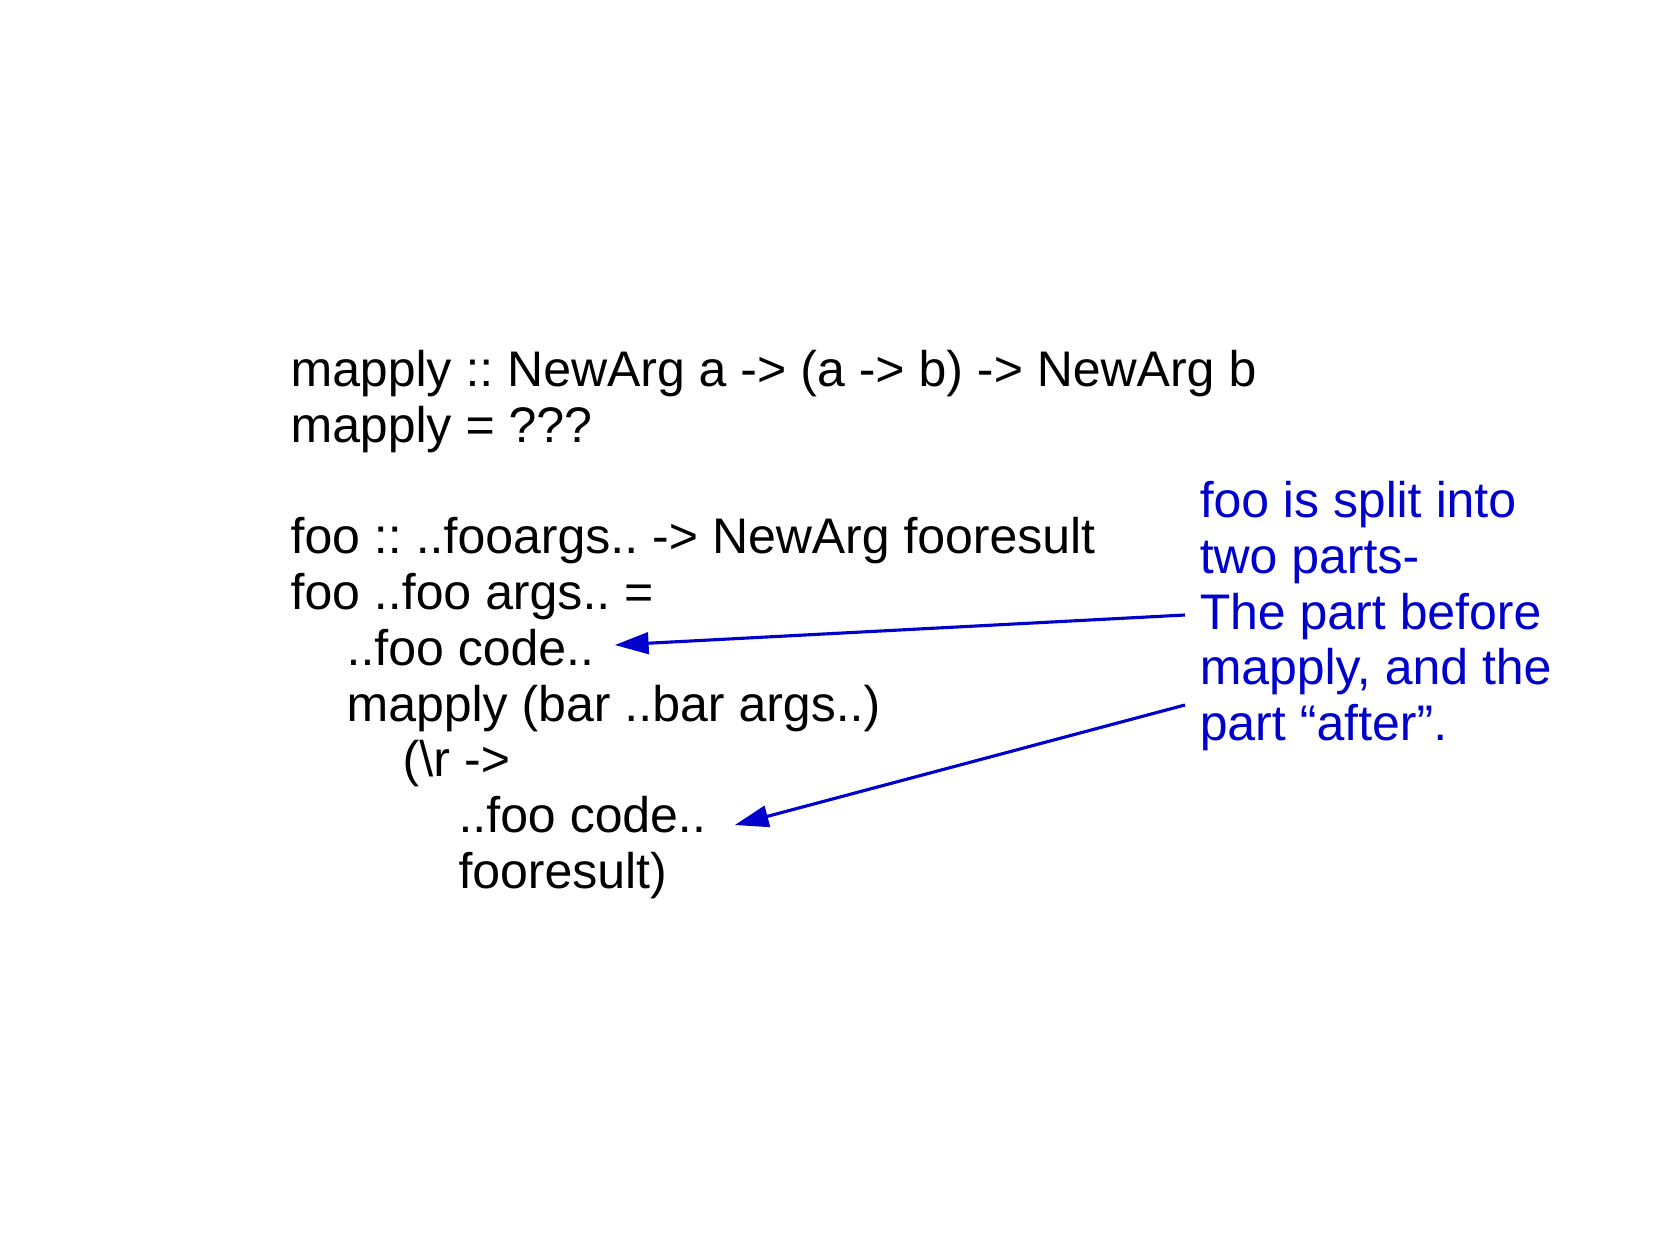

# mapply :: NewArg a -> (a -> b) -> NewArg b
mapply = ???
foo :: ..fooargs.. -> NewArg fooresult
foo ..foo args.. =
 ..foo code..
 mapply (bar ..bar args..)
 (\r ->
 ..foo code..
 fooresult)
foo is split into
two parts-
The part before
mapply, and the
part “after”.